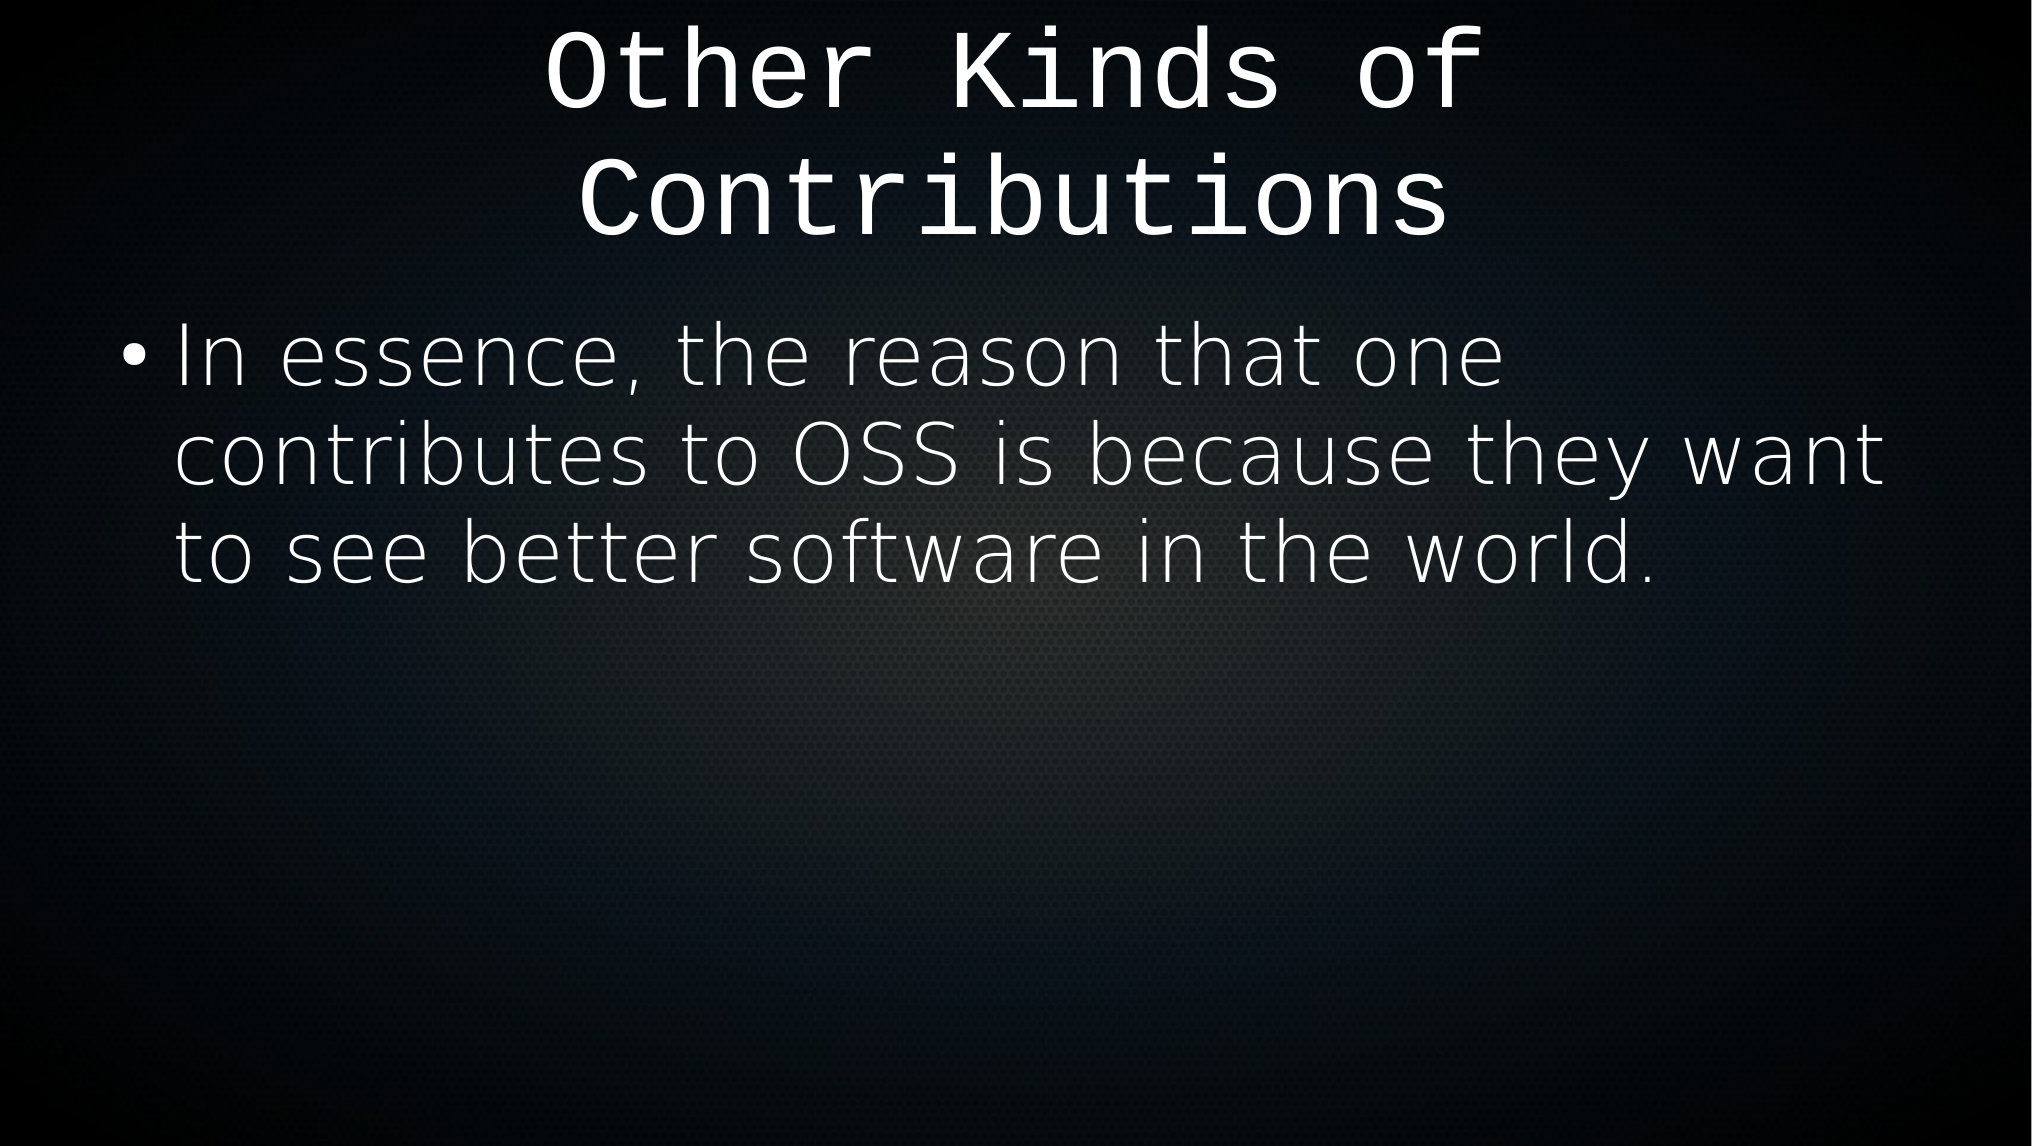

# Other Kinds of Contributions
In essence, the reason that one contributes to OSS is because they want to see better software in the world.